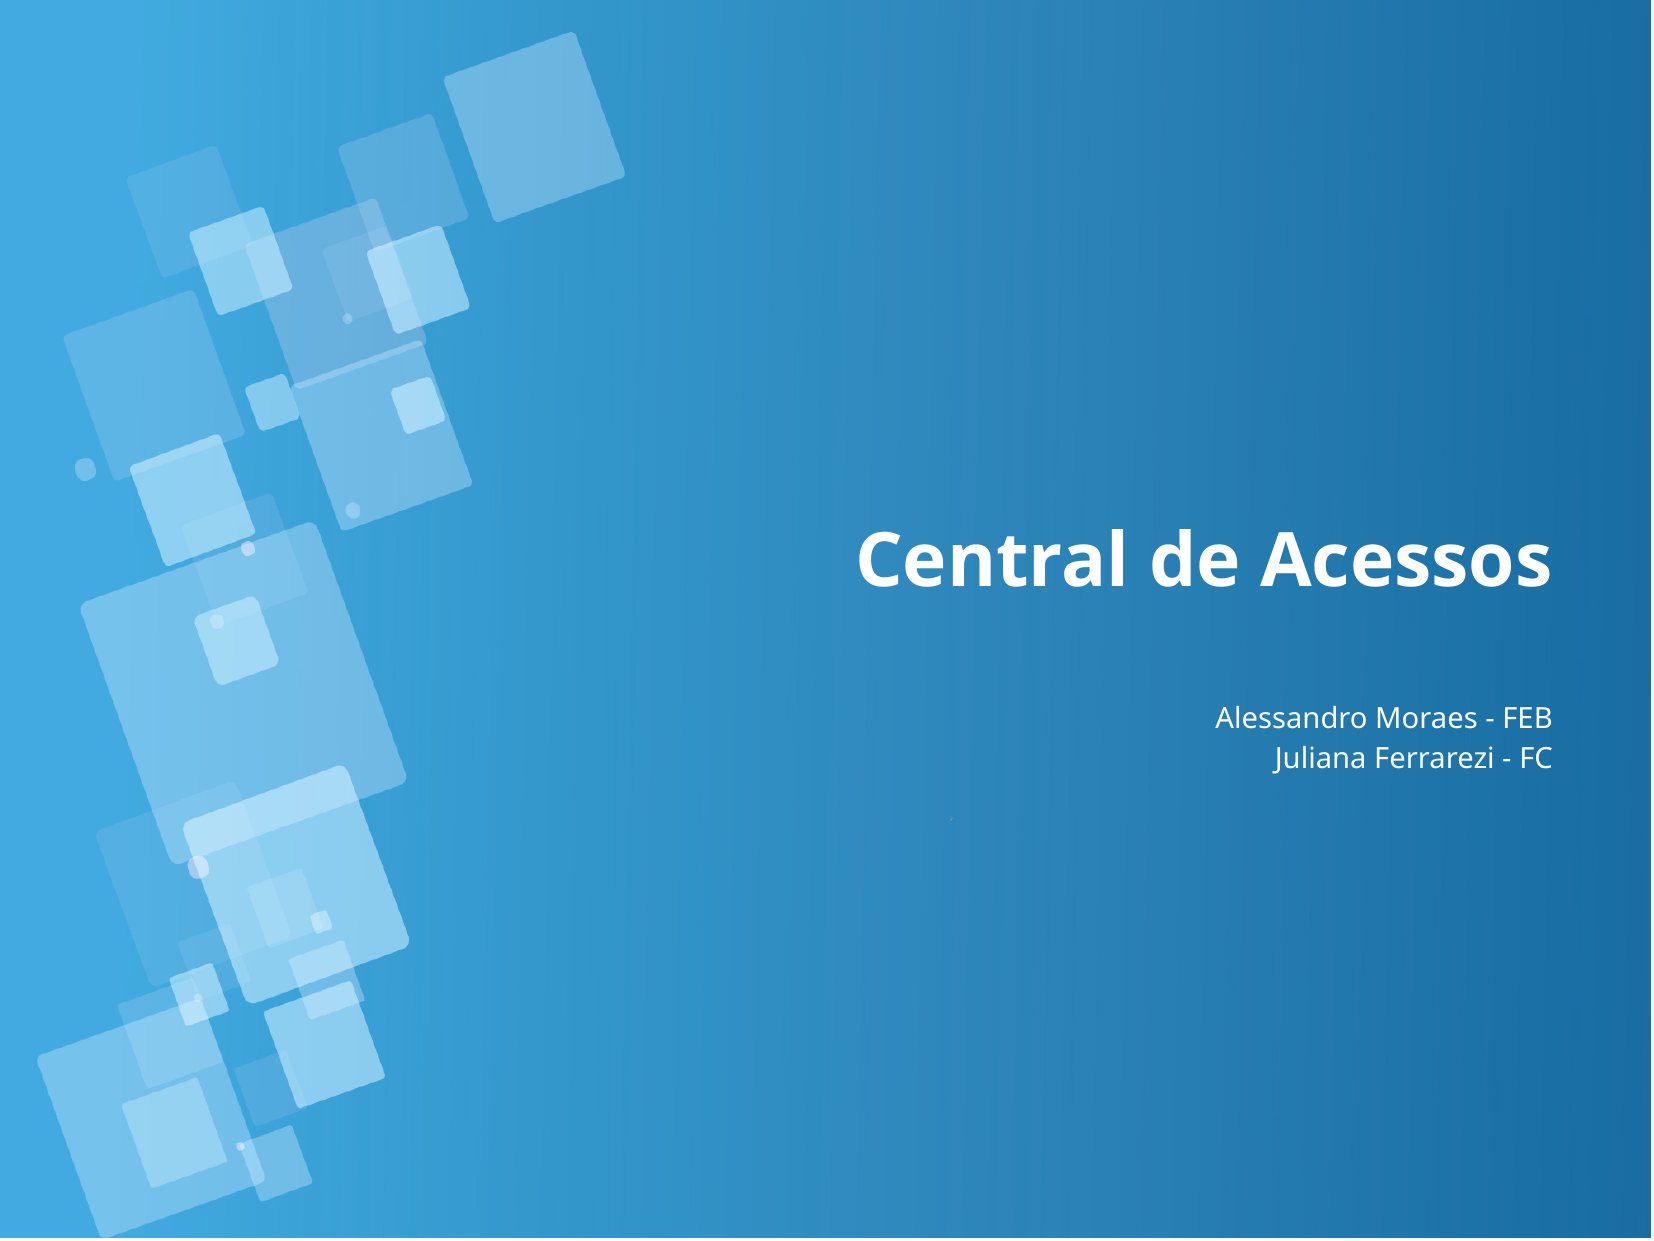

# Central de Acessos
Alessandro Moraes - FEB
Juliana Ferrarezi - FC